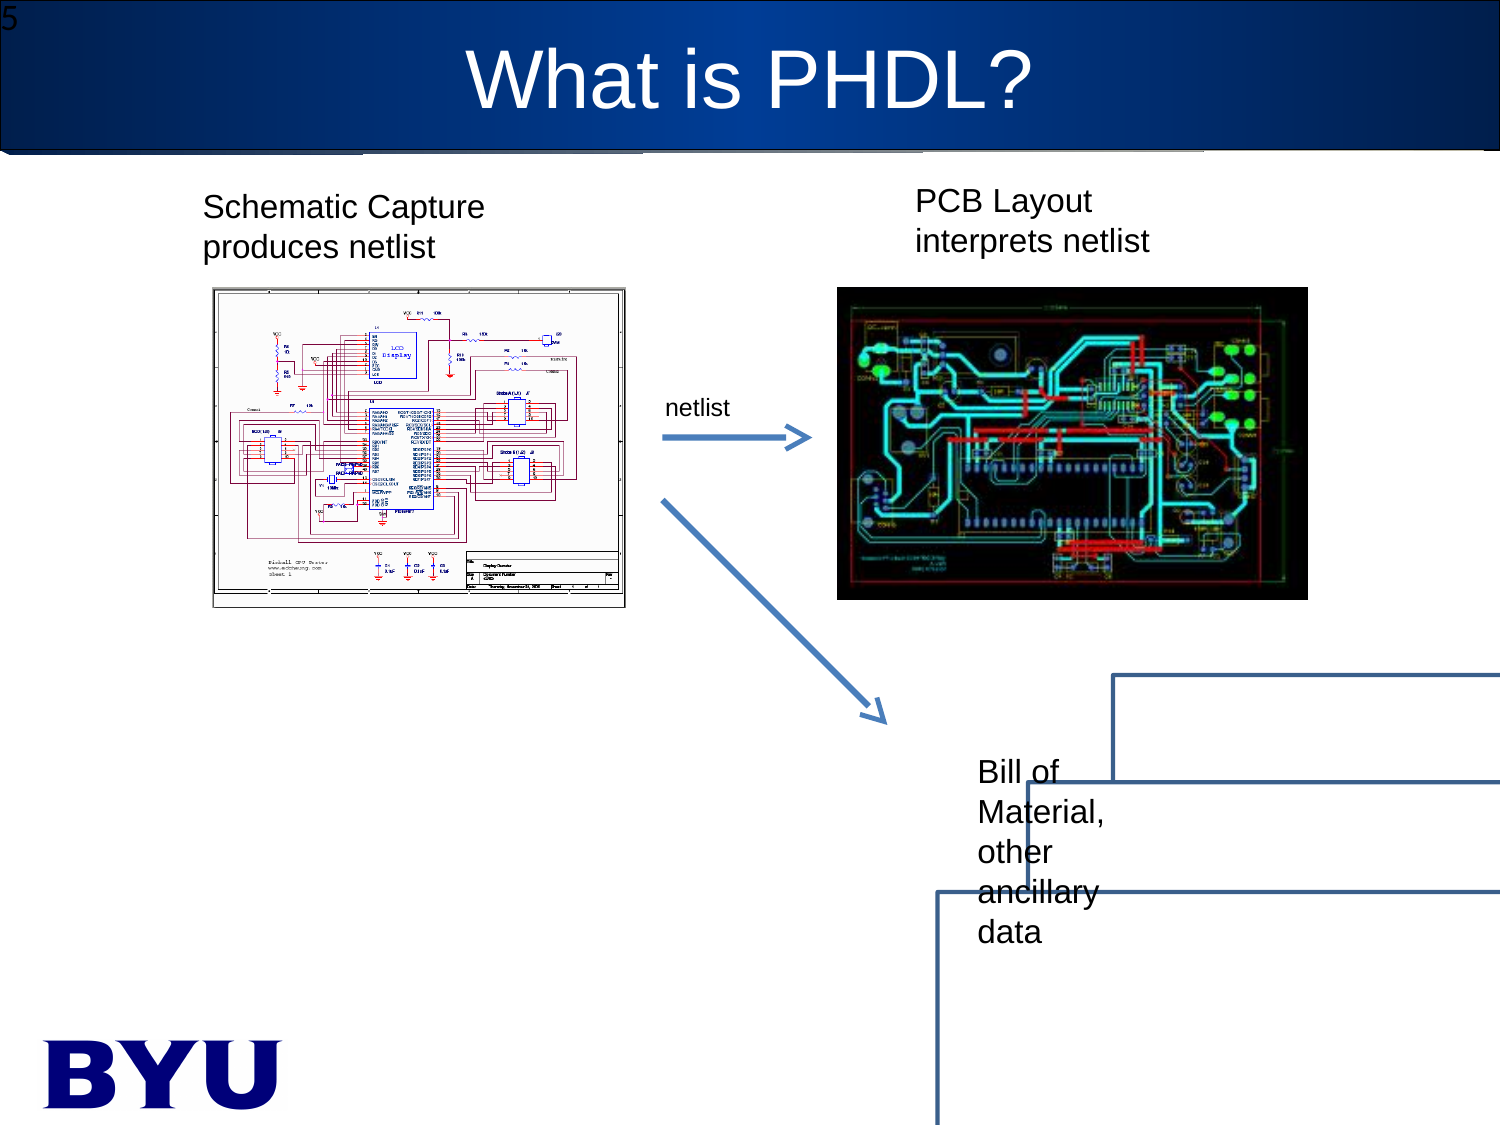

# What is PHDL?
PCB Layout interprets netlist
Schematic Capture produces netlist
netlist
Bill of Material, other ancillary data